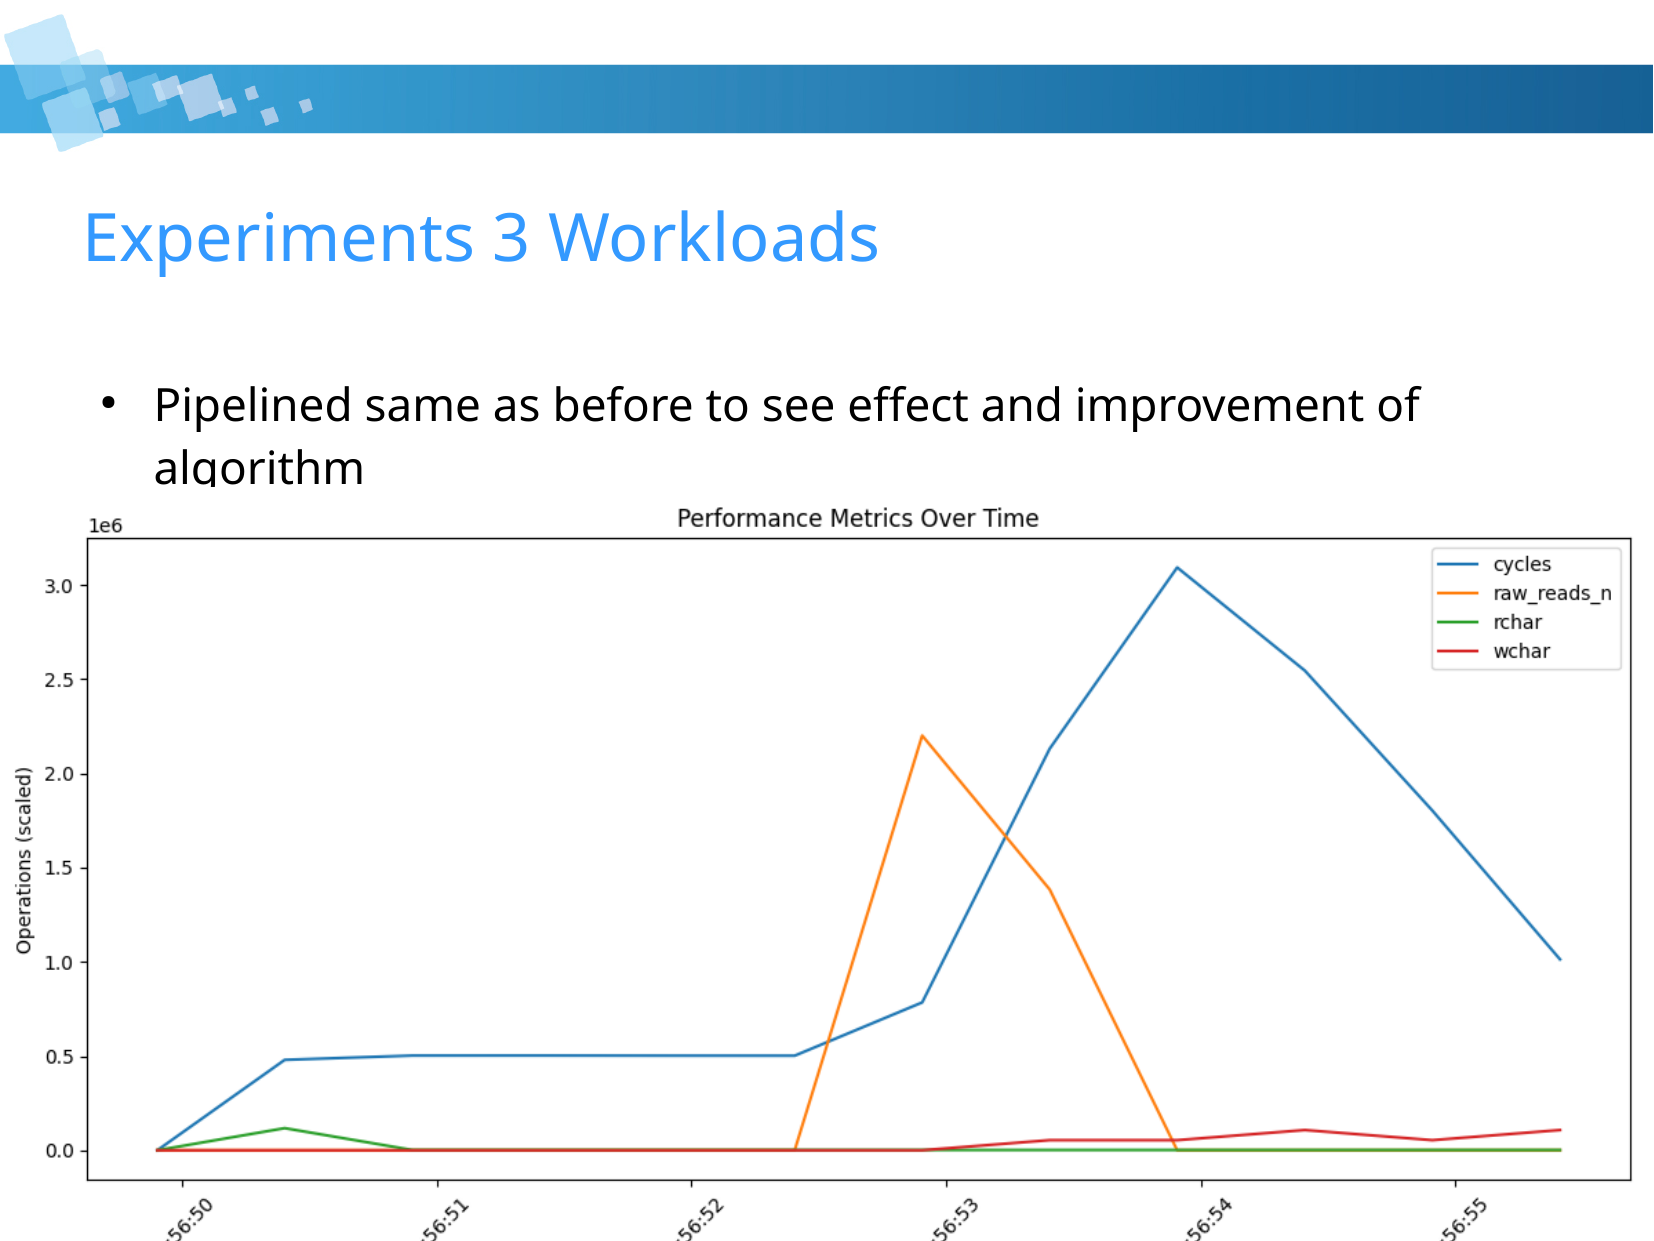

# Experiments 3 Workloads
Pipelined same as before to see effect and improvement of algorithm